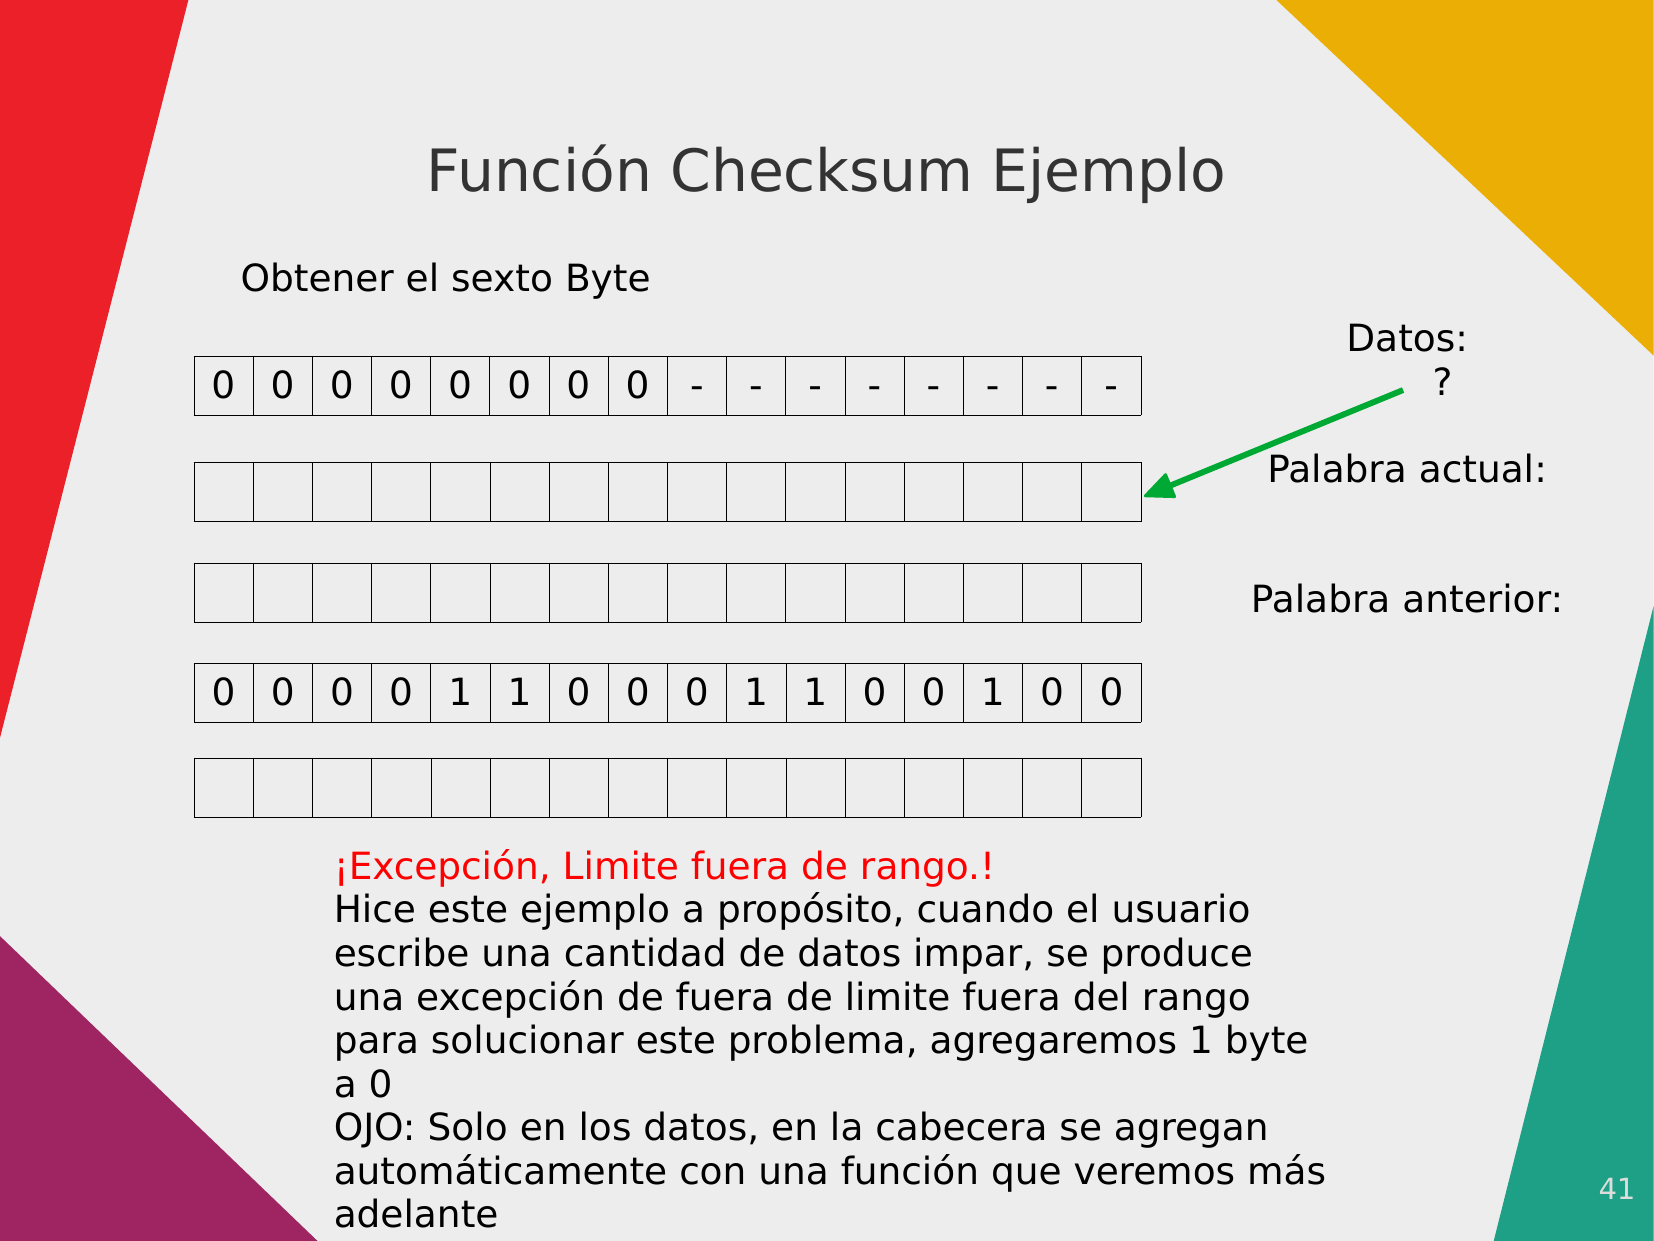

# Función Checksum Ejemplo
Obtener el sexto Byte
Datos:
			?
Palabra actual:
Palabra anterior:
| 0 | 0 | 0 | 0 | 0 | 0 | 0 | 0 | - | - | - | - | - | - | - | - |
| --- | --- | --- | --- | --- | --- | --- | --- | --- | --- | --- | --- | --- | --- | --- | --- |
| | | | | | | | | | | | | | | | |
| --- | --- | --- | --- | --- | --- | --- | --- | --- | --- | --- | --- | --- | --- | --- | --- |
| | | | | | | | | | | | | | | | |
| --- | --- | --- | --- | --- | --- | --- | --- | --- | --- | --- | --- | --- | --- | --- | --- |
| 0 | 0 | 0 | 0 | 1 | 1 | 0 | 0 | 0 | 1 | 1 | 0 | 0 | 1 | 0 | 0 |
| --- | --- | --- | --- | --- | --- | --- | --- | --- | --- | --- | --- | --- | --- | --- | --- |
| | | | | | | | | | | | | | | | |
| --- | --- | --- | --- | --- | --- | --- | --- | --- | --- | --- | --- | --- | --- | --- | --- |
¡Excepción, Limite fuera de rango.!
Hice este ejemplo a propósito, cuando el usuario
escribe una cantidad de datos impar, se produce
una excepción de fuera de limite fuera del rango
para solucionar este problema, agregaremos 1 byte
a 0
OJO: Solo en los datos, en la cabecera se agregan
automáticamente con una función que veremos más
adelante
41